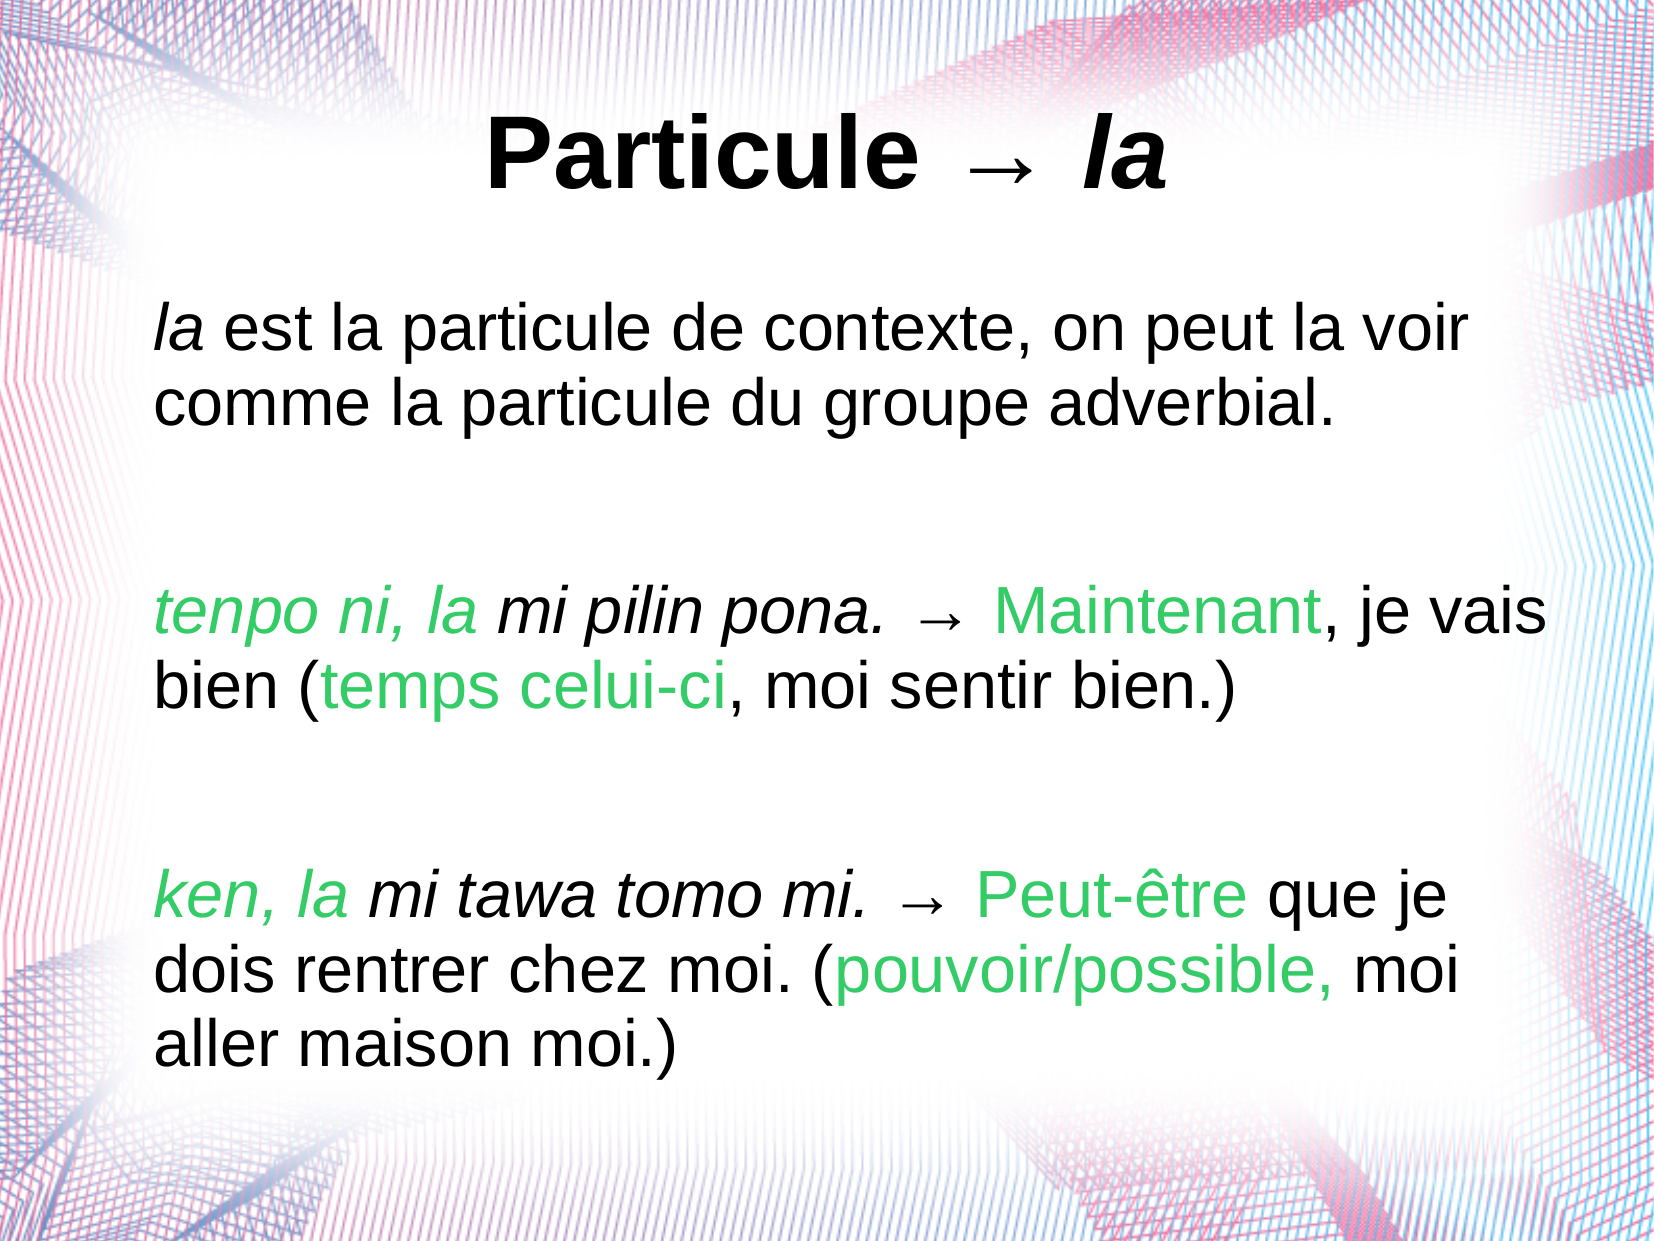

# Particule → la
la est la particule de contexte, on peut la voir comme la particule du groupe adverbial.
tenpo ni, la mi pilin pona. → Maintenant, je vais bien (temps celui-ci, moi sentir bien.)
ken, la mi tawa tomo mi. → Peut-être que je dois rentrer chez moi. (pouvoir/possible, moi aller maison moi.)